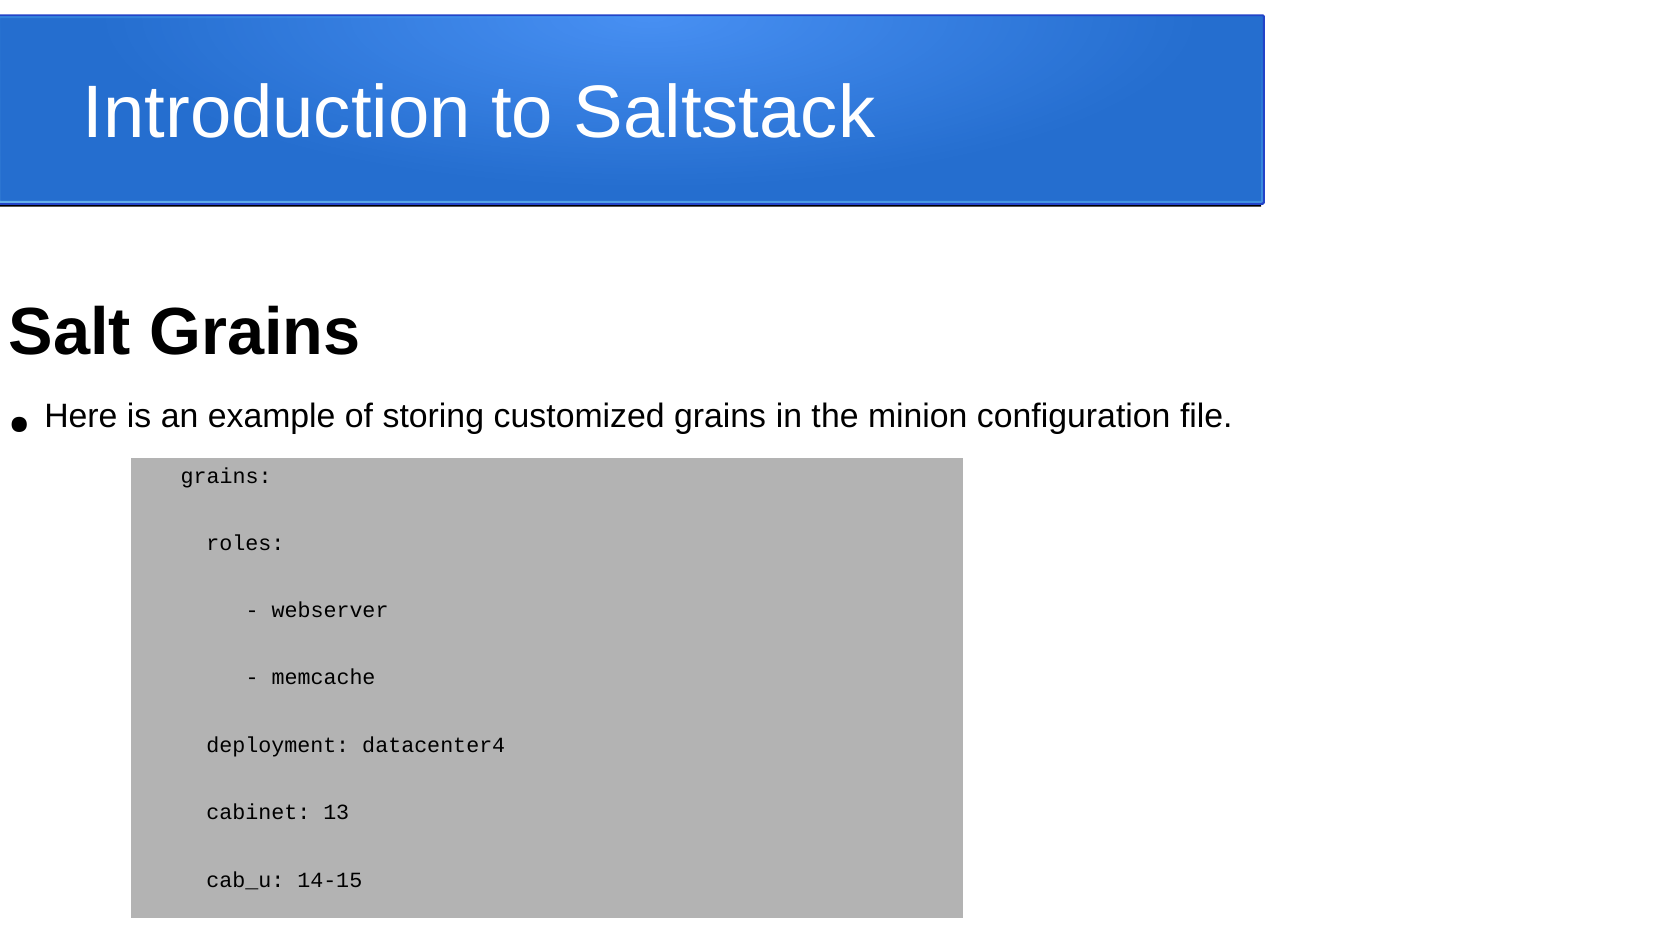

# Introduction to Saltstack
Salt Grains
Here is an example of storing customized grains in the minion configuration file.
| grains: roles: - webserver - memcache deployment: datacenter4 cabinet: 13 cab\_u: 14-15 |
| --- |